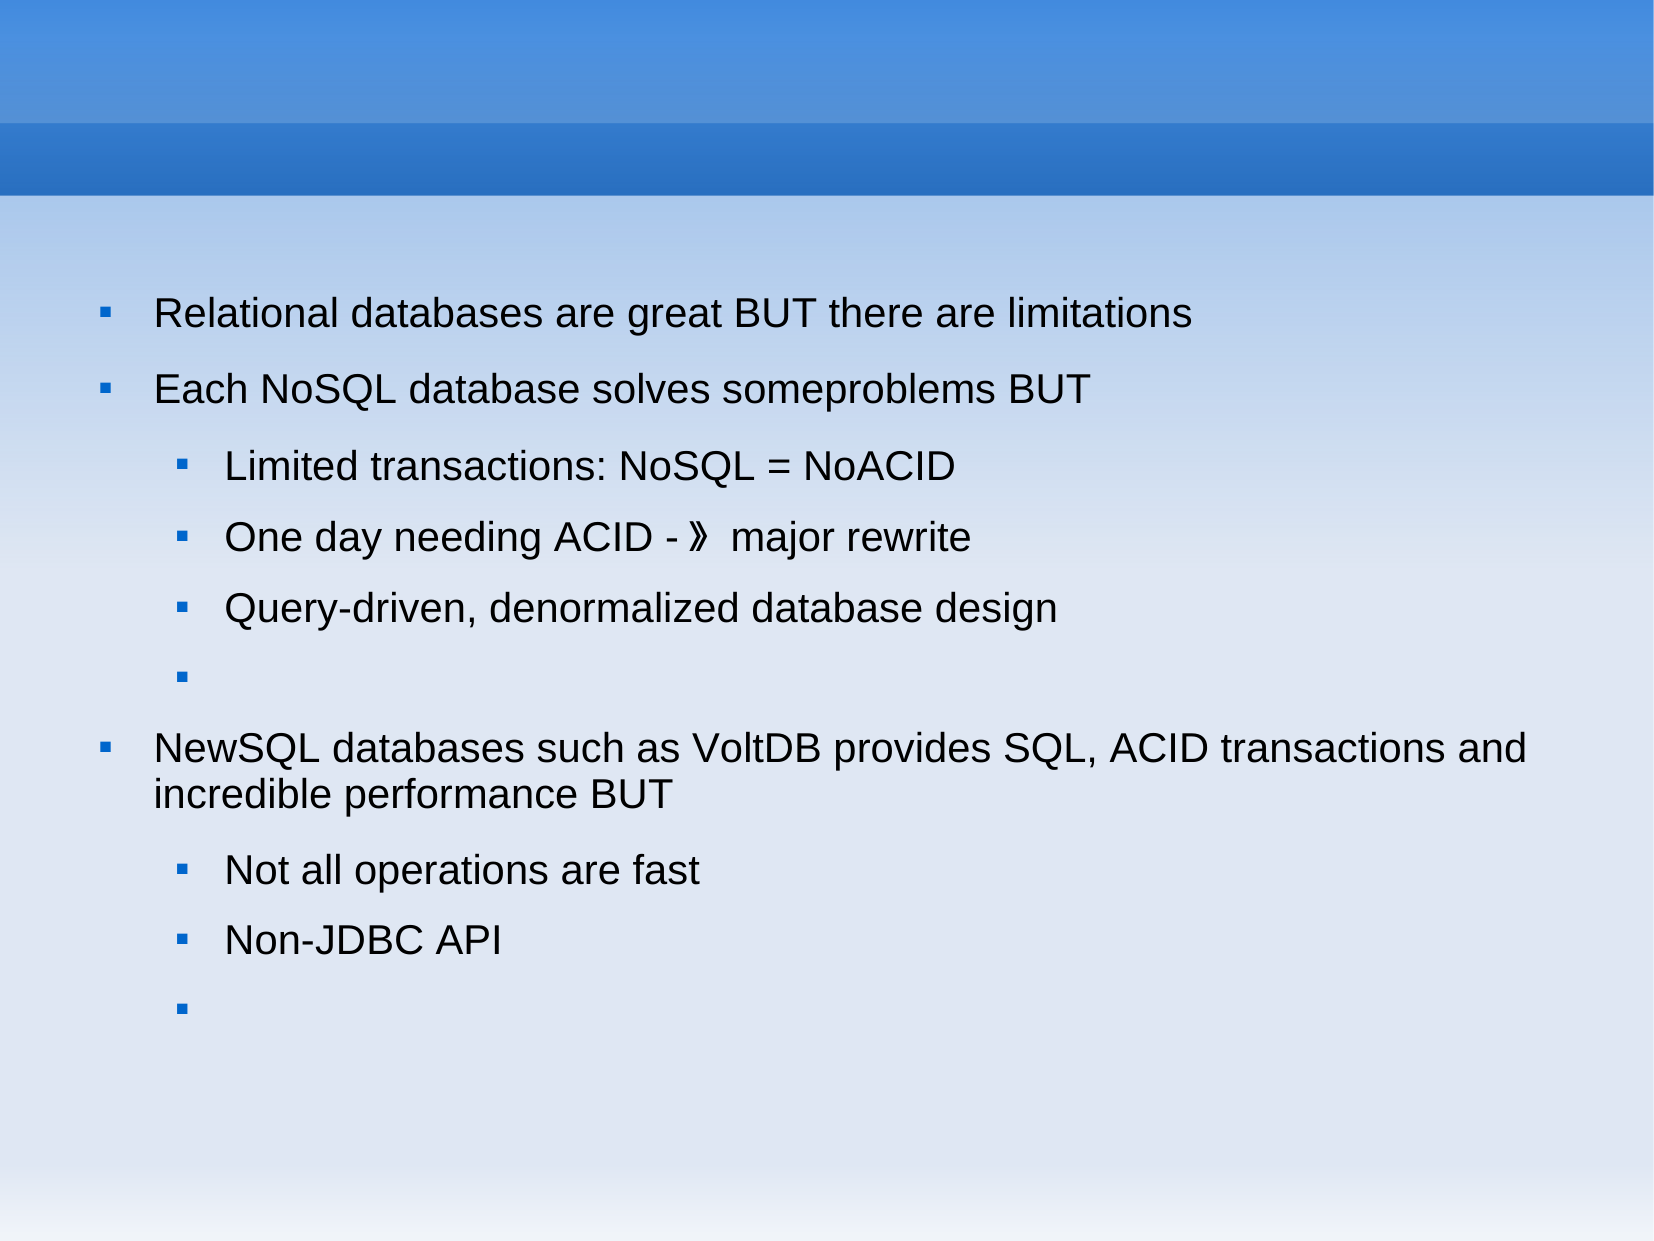

#
Relational databases are great BUT there are limitations
Each NoSQL database solves someproblems BUT
Limited transactions: NoSQL = NoACID
One day needing ACID -》 major rewrite
Query-driven, denormalized database design
NewSQL databases such as VoltDB provides SQL, ACID transactions and incredible performance BUT
Not all operations are fast
Non-JDBC API